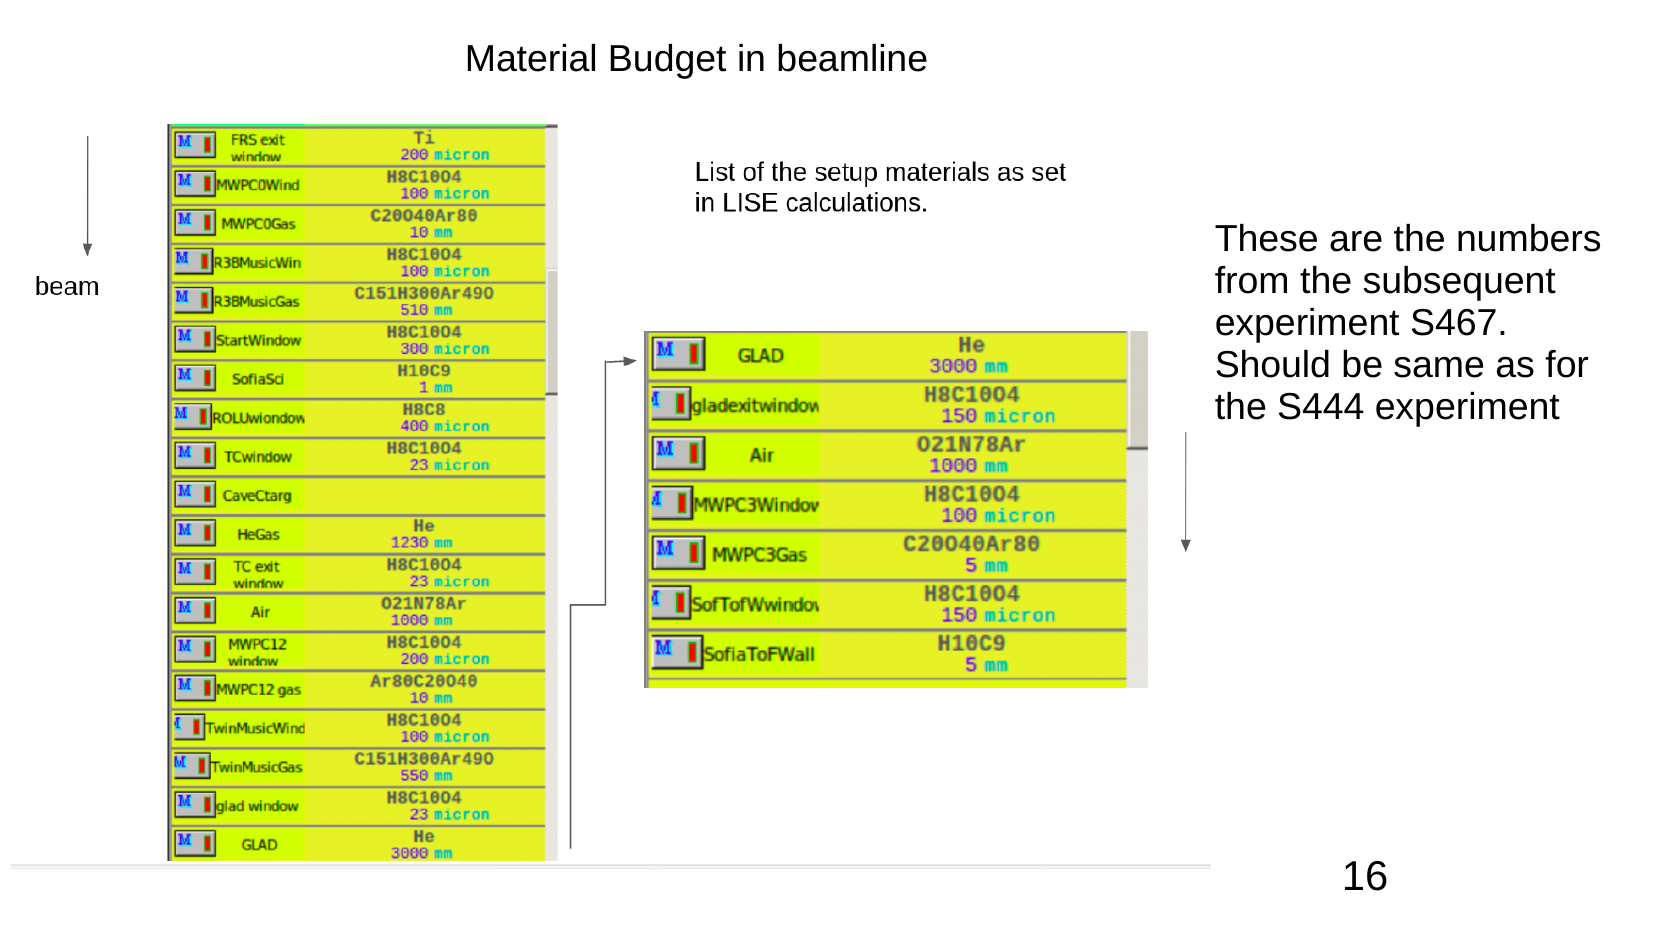

Material Budget in beamline
These are the numbers from the subsequent experiment S467.
Should be same as for the S444 experiment